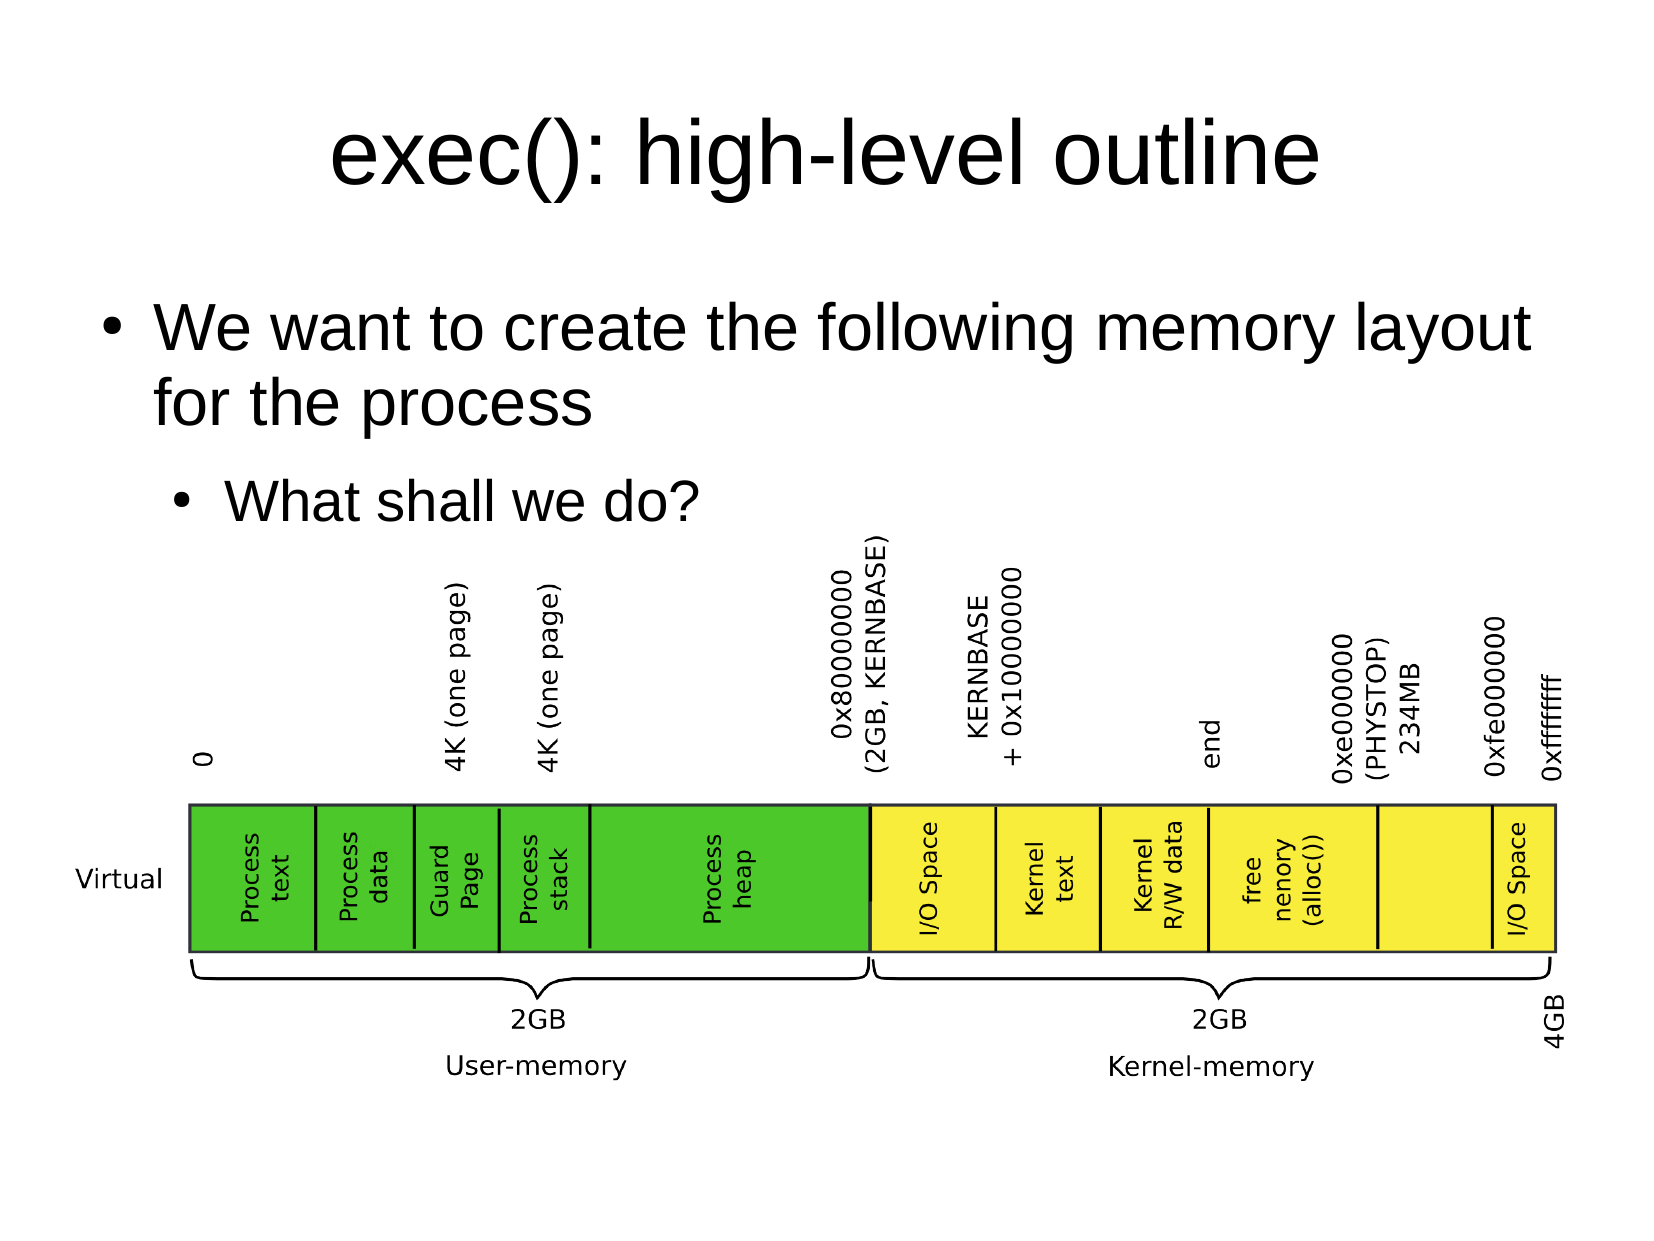

# exec(): high-level outline
We want to create the following memory layout for the process
What shall we do?